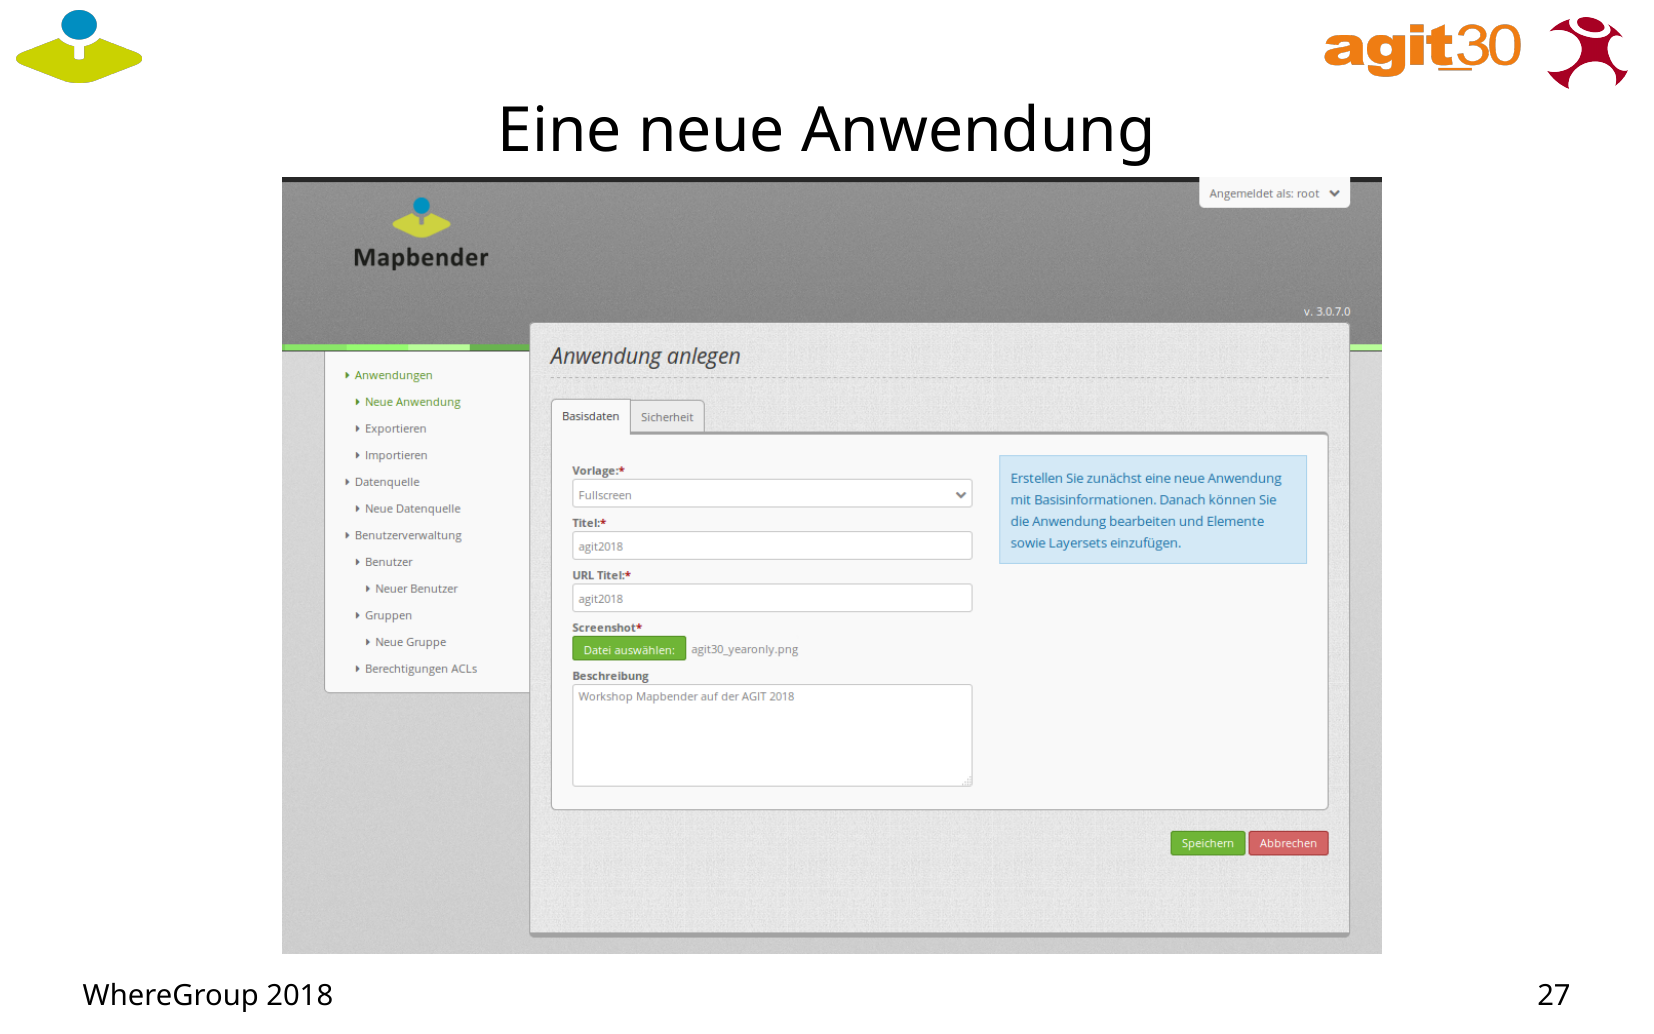

# Eine neue Anwendung
WhereGroup 2018
27